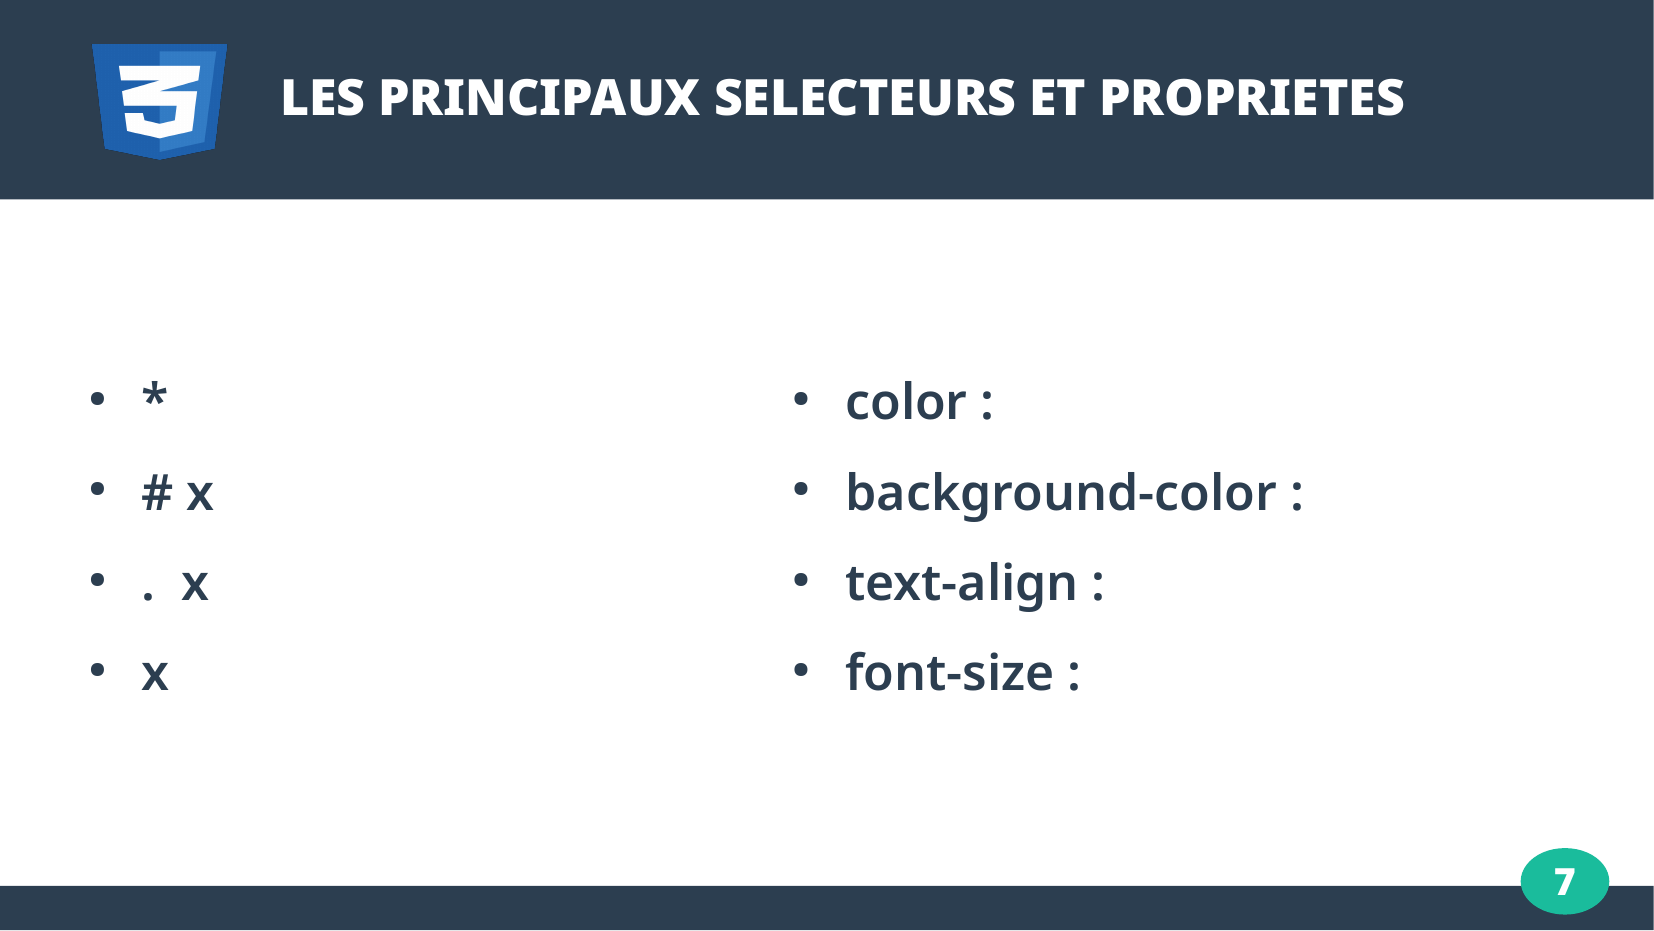

# LES PRINCIPAUX SELECTEURS ET PROPRIETES
*
# x
. x
x
color :
background-color :
text-align :
font-size :
7